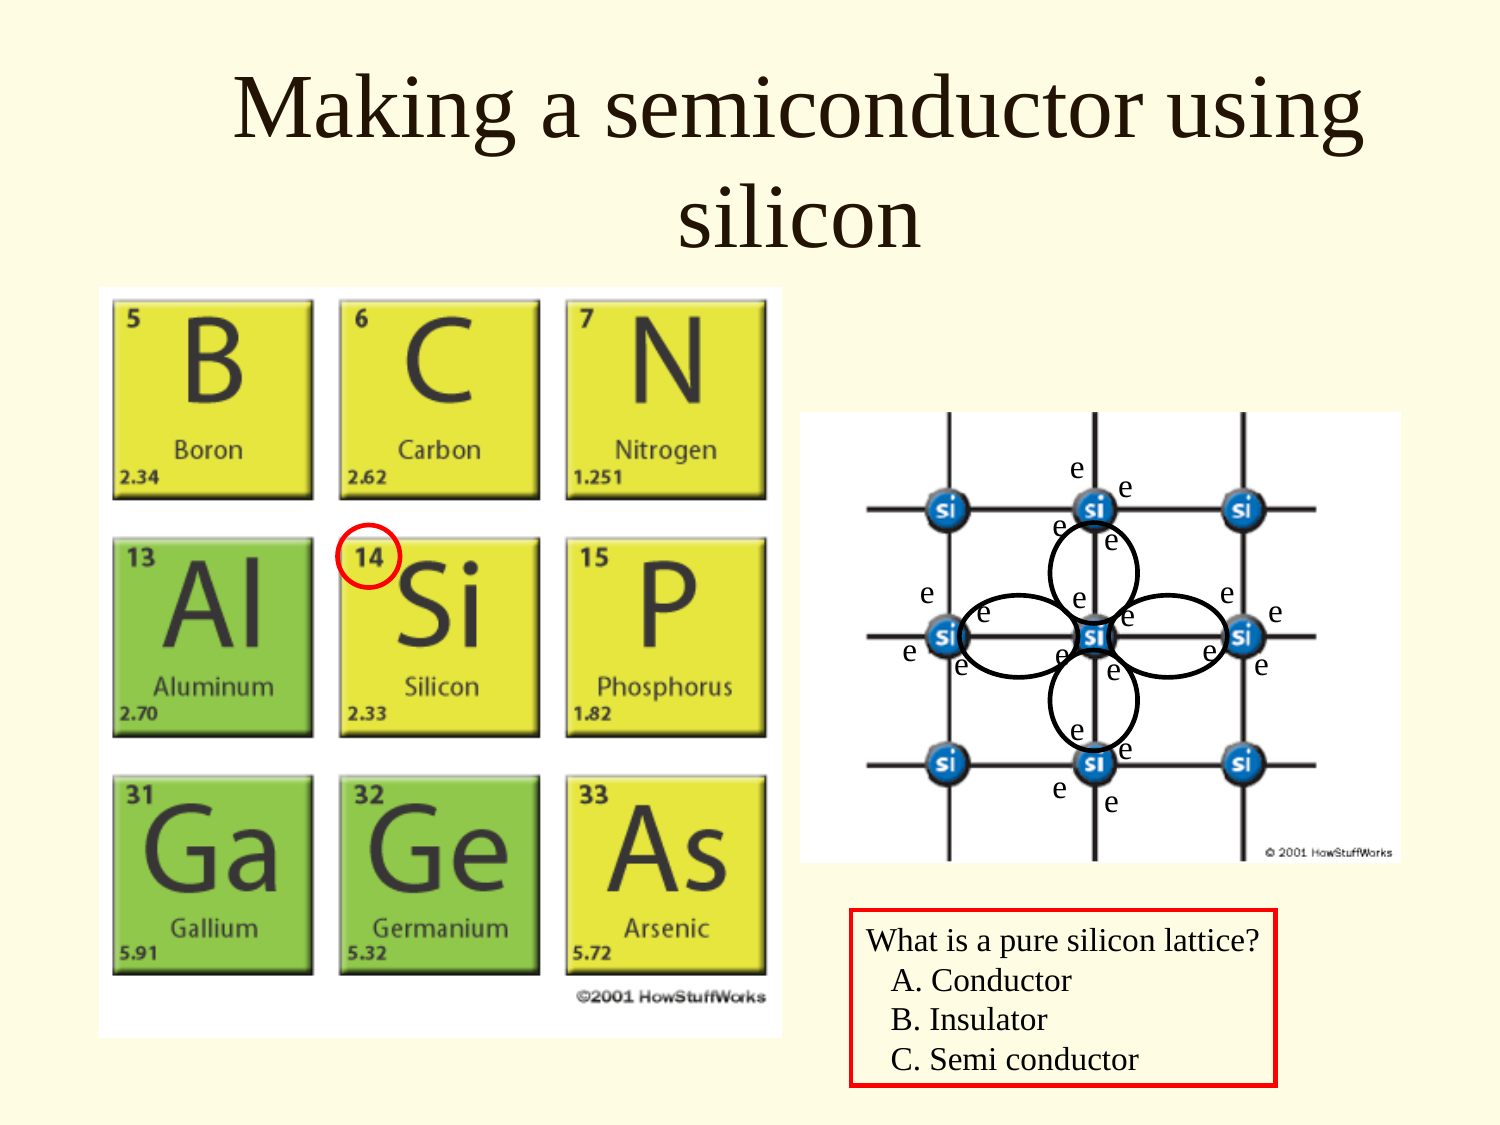

# Making a semiconductor using silicon
e
e
e
e
e
 e
e
e
e
e
e
e
e
e
e
e
e
e
e
e
What is a pure silicon lattice?
 A. Conductor
 B. Insulator
 C. Semi conductor